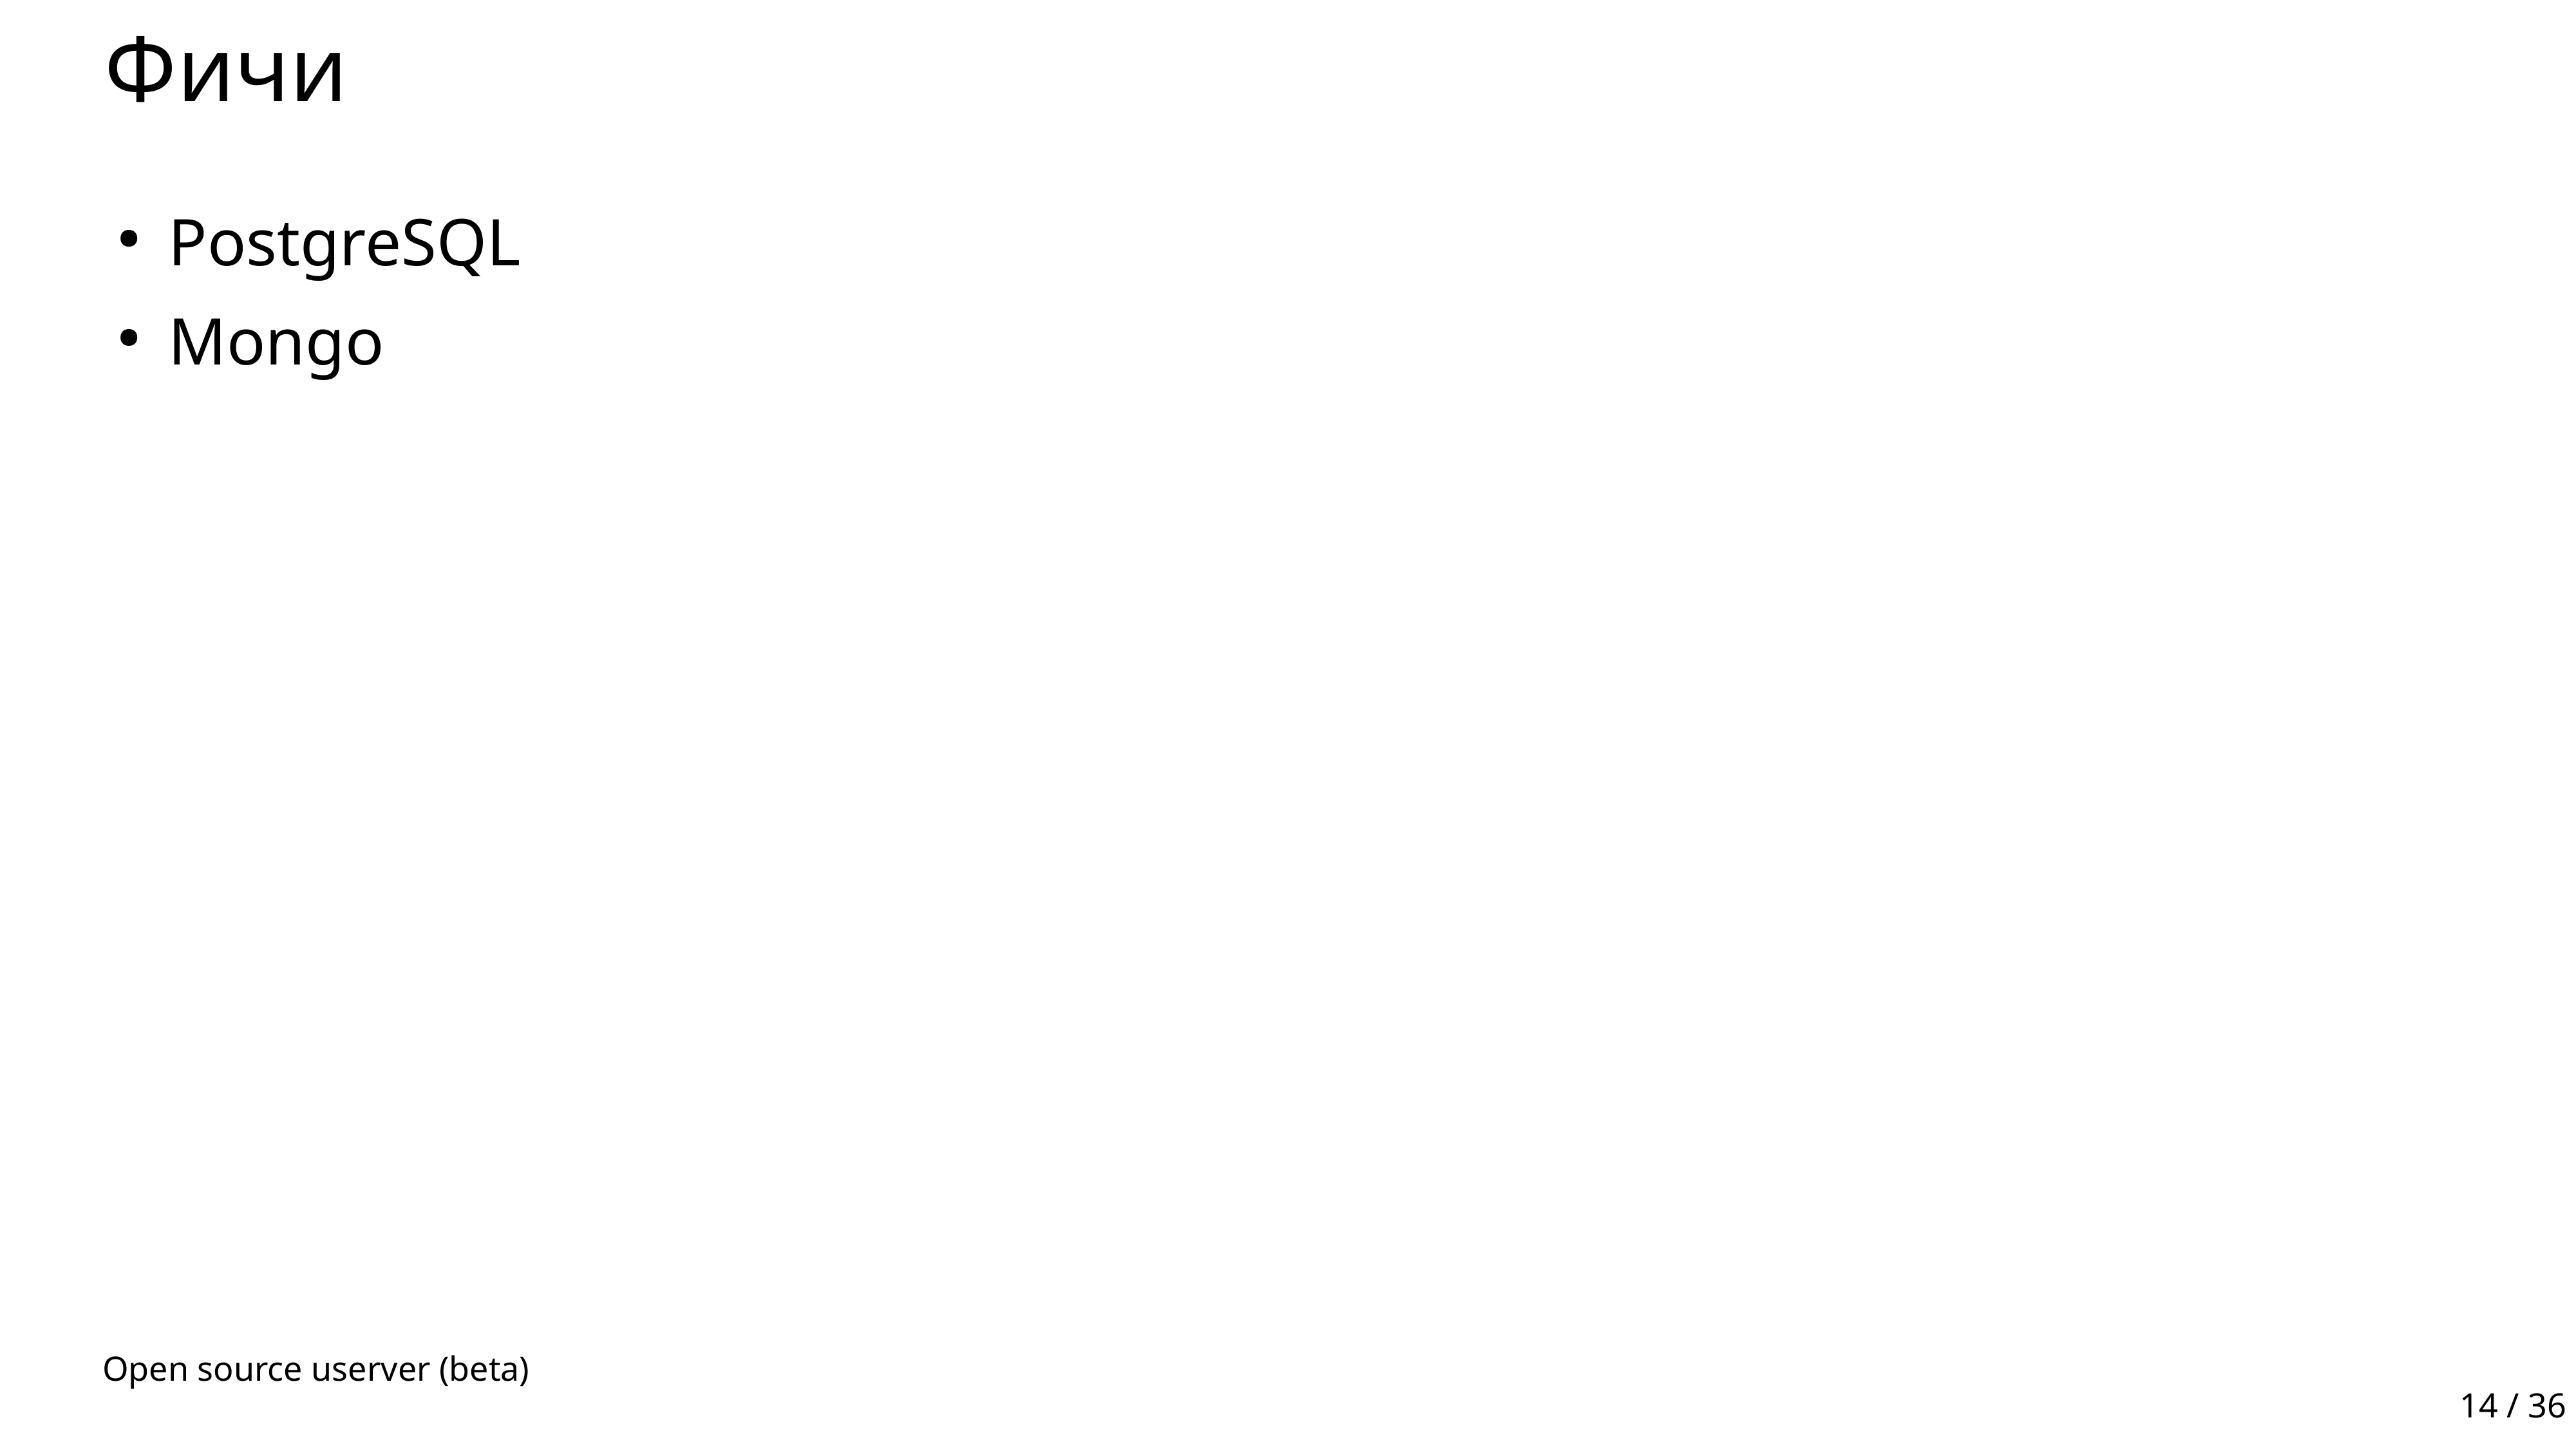

Фичи
# PostgreSQL
 Mongo
Open source userver (beta)